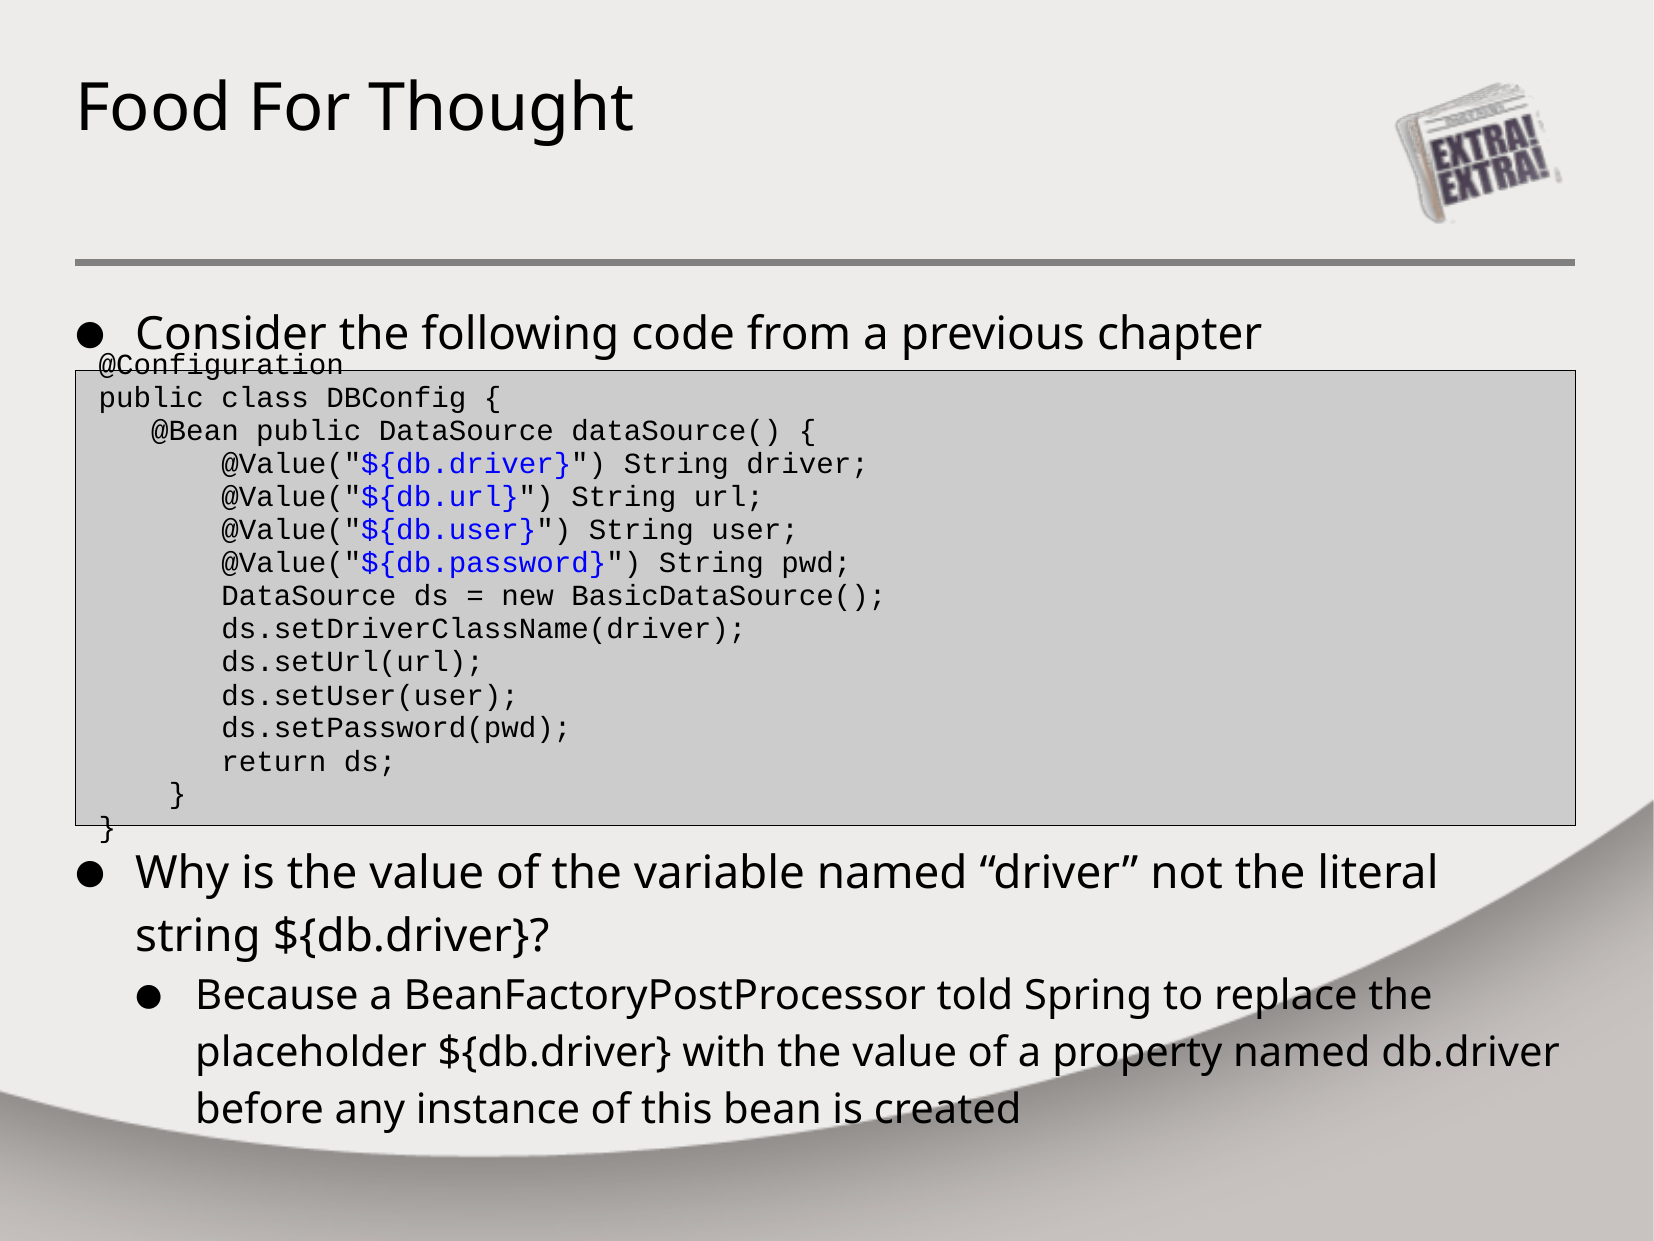

# Food For Thought
Consider the following code from a previous chapter
Why is the value of the variable named “driver” not the literal string ${db.driver}?
Because a BeanFactoryPostProcessor told Spring to replace the placeholder ${db.driver} with the value of a property named db.driver before any instance of this bean is created
@Configuration
public class DBConfig {
 @Bean public DataSource dataSource() {
 @Value("${db.driver}") String driver;
 @Value("${db.url}") String url;
 @Value("${db.user}") String user;
 @Value("${db.password}") String pwd;
 DataSource ds = new BasicDataSource();
 ds.setDriverClassName(driver);
 ds.setUrl(url);
 ds.setUser(user);
 ds.setPassword(pwd);
 return ds;
 }
}